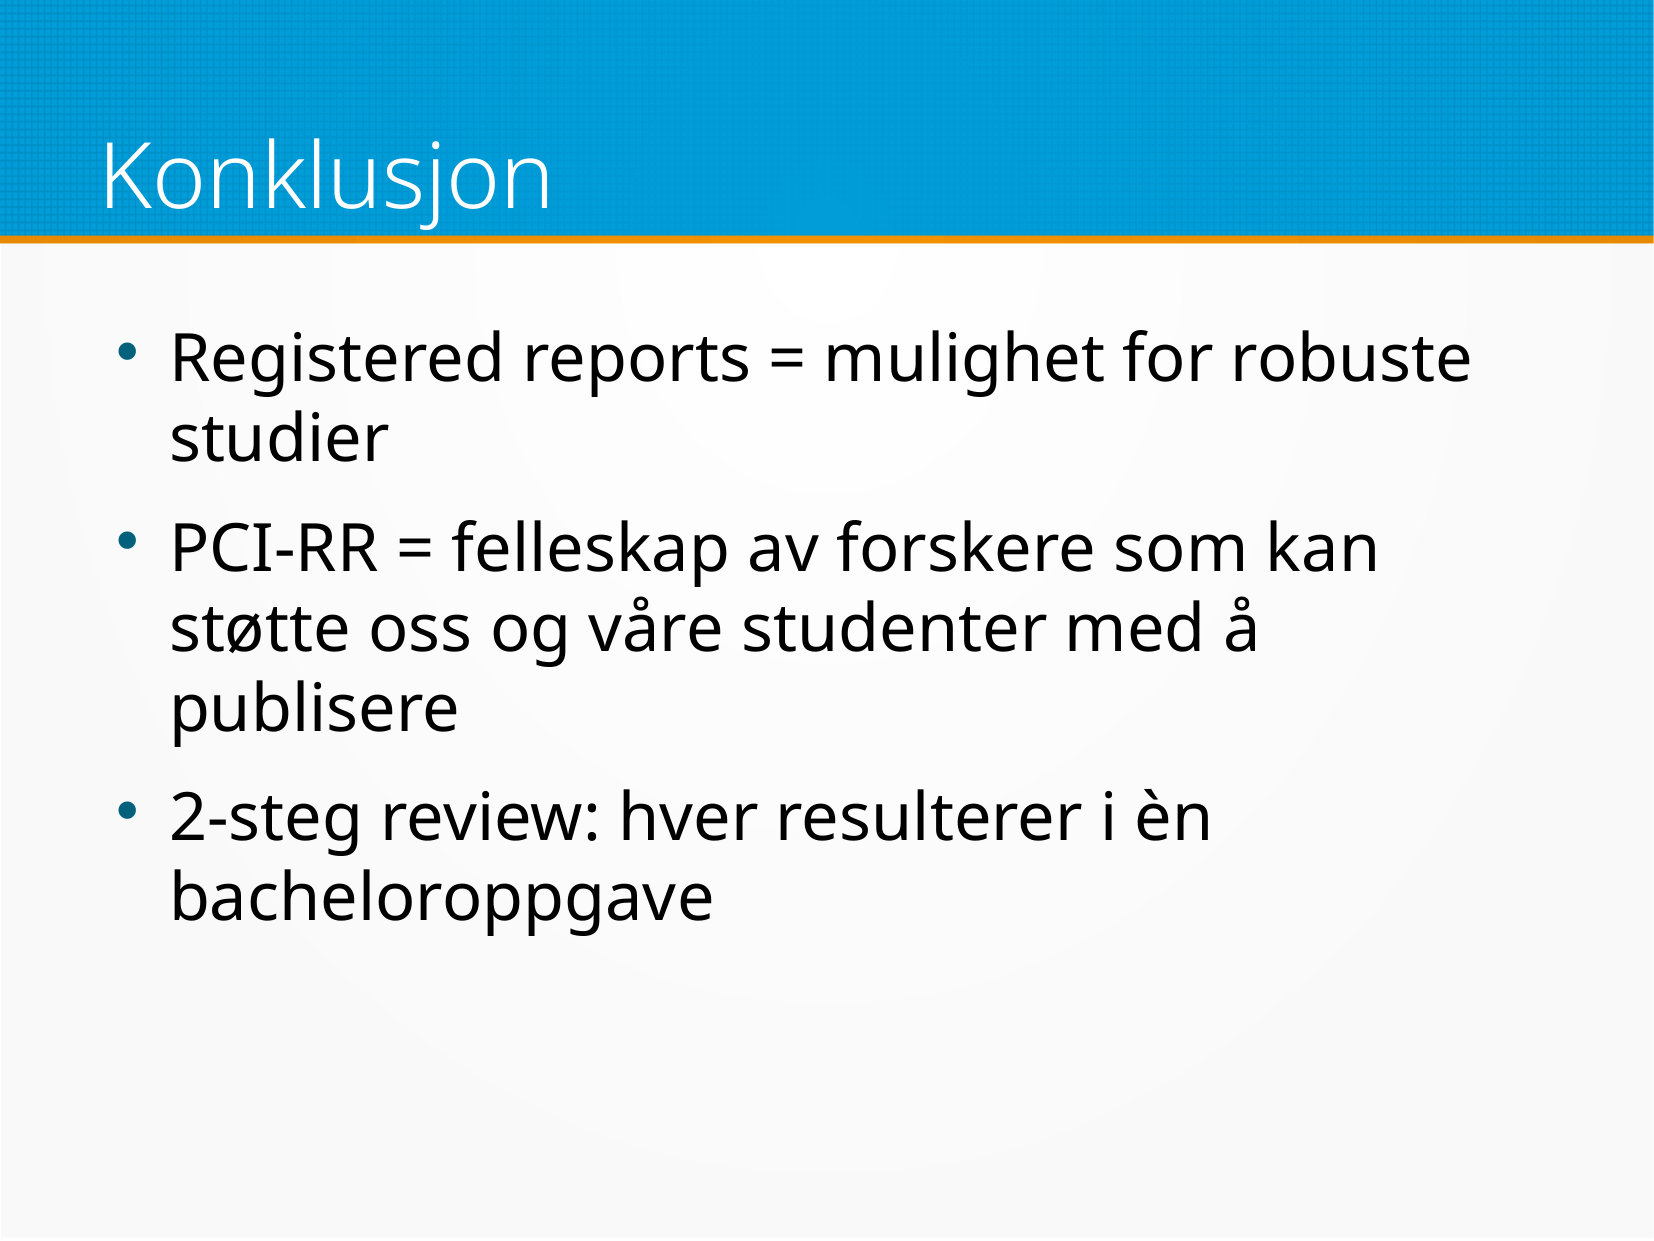

# Konklusjon
Registered reports = mulighet for robuste studier
PCI-RR = felleskap av forskere som kan støtte oss og våre studenter med å publisere
2-steg review: hver resulterer i èn bacheloroppgave